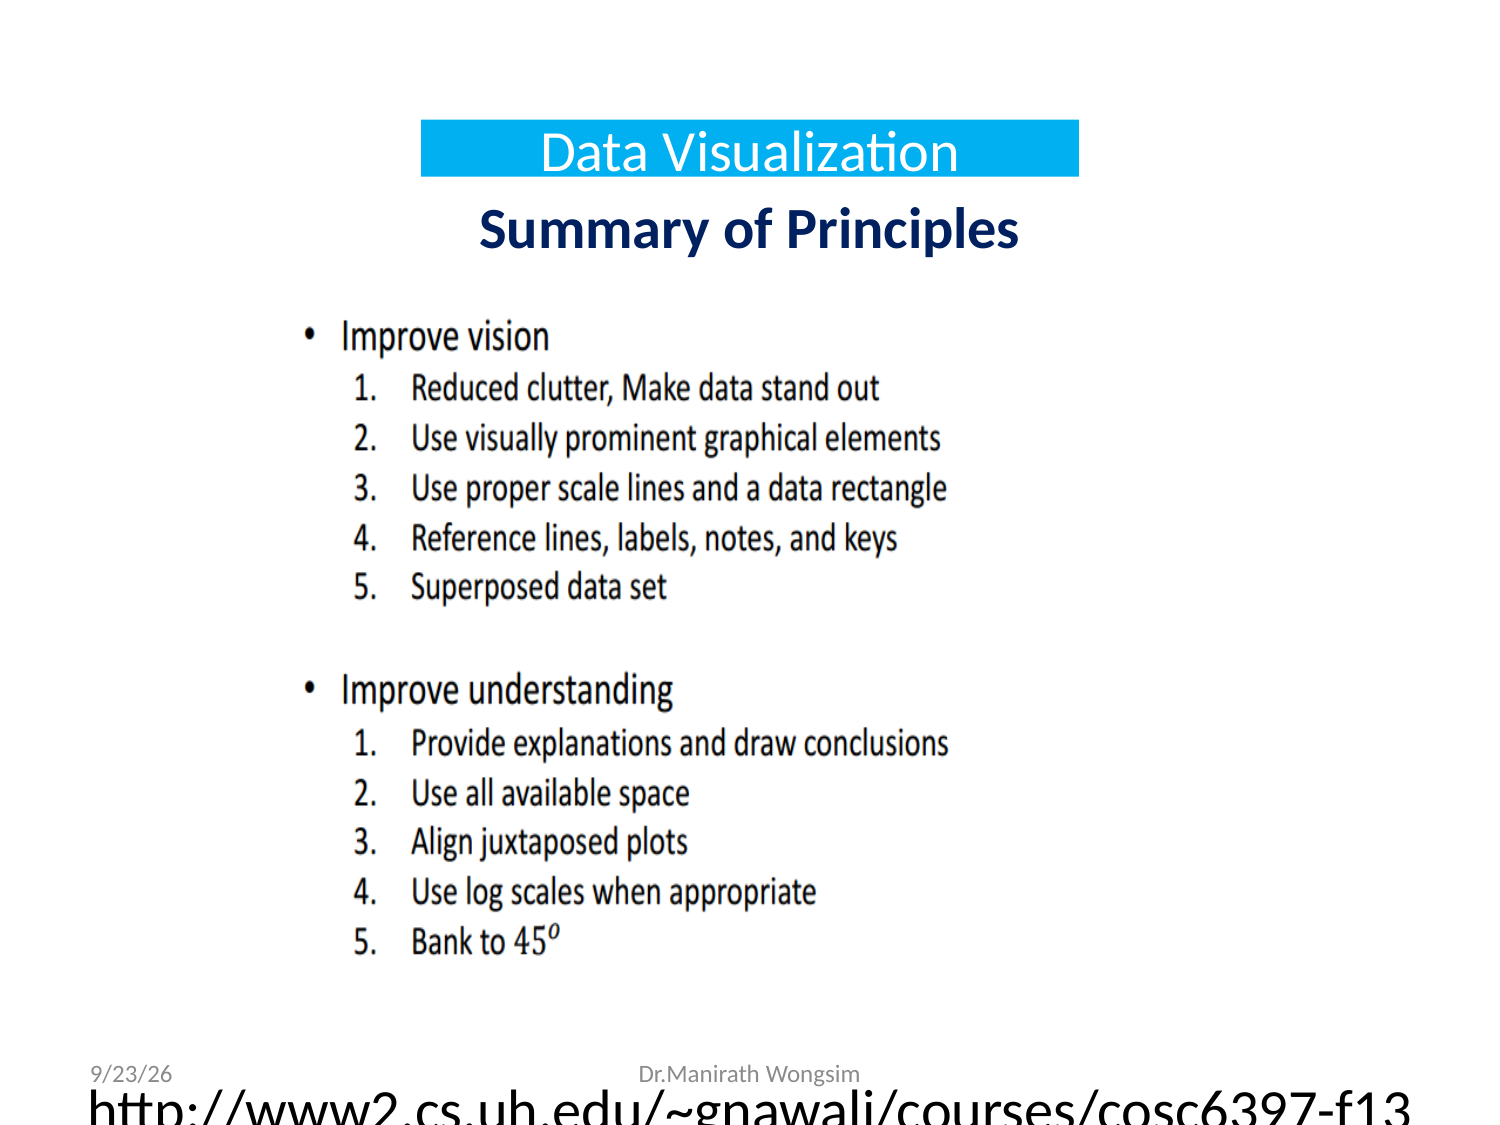

Data Visualization
Summary of Principles
Dr.Manirath Wongsim
http://www2.cs.uh.edu/~gnawali/courses/cosc6397-f13